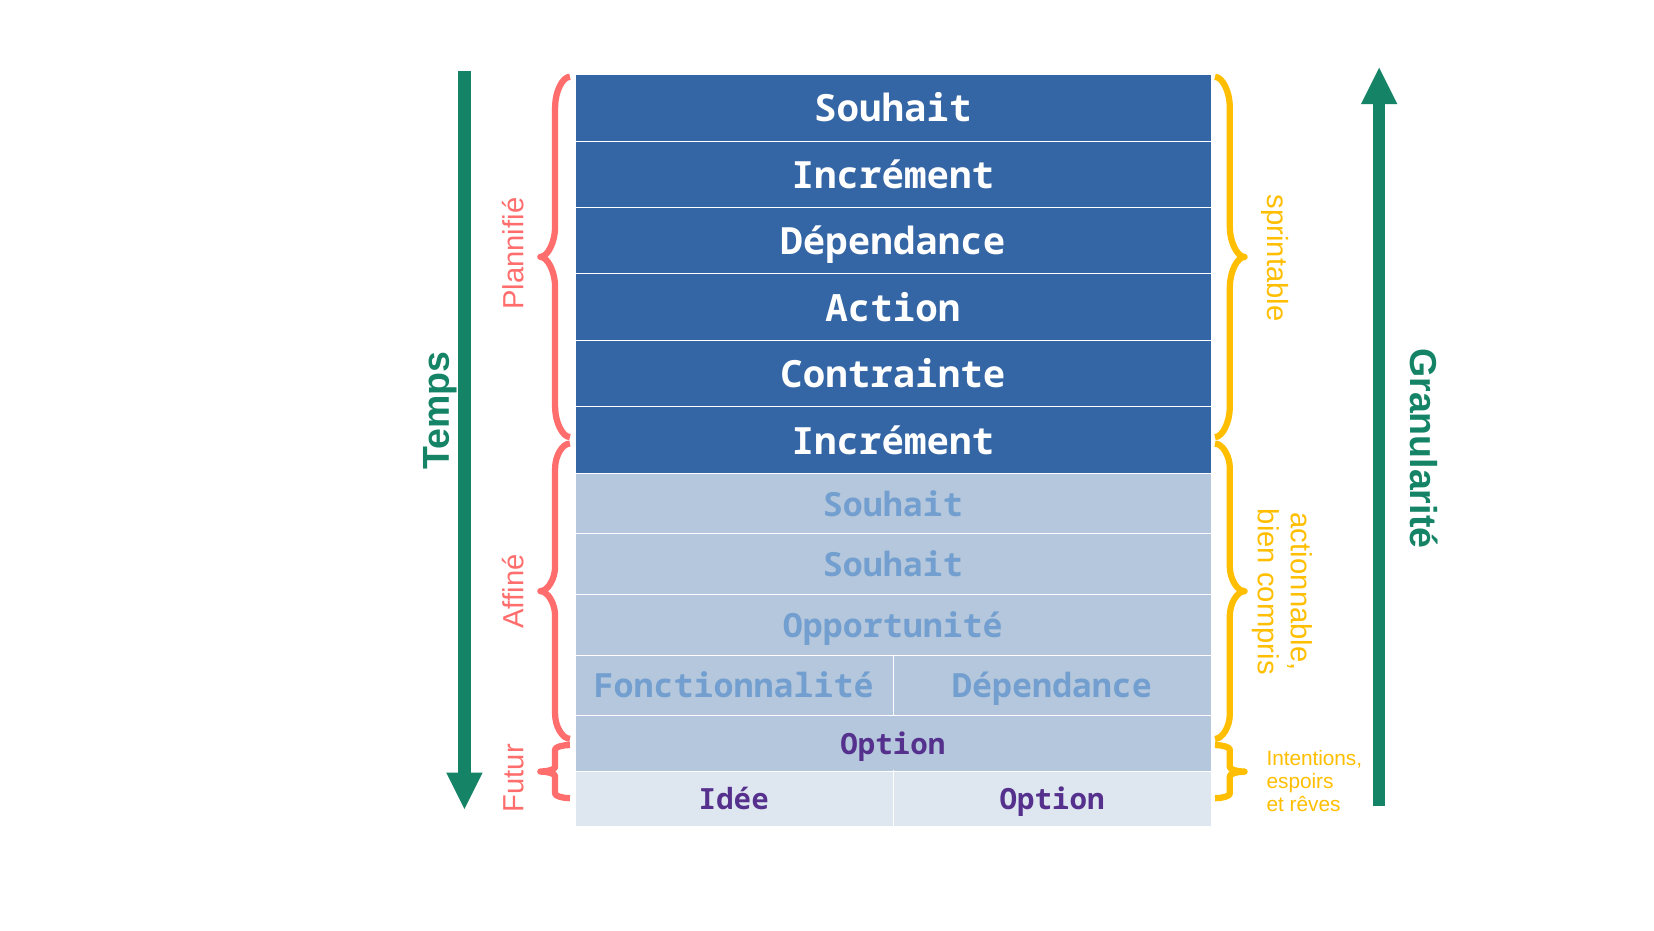

| Souhait | |
| --- | --- |
| Incrément | |
| Dépendance | |
| Action | |
| Contrainte | |
| Incrément | |
| Souhait | |
| Souhait | |
| Opportunité | |
| Fonctionnalité | Dépendance |
| Option | |
| Idée | Option |
sprintable
Plannifié
Temps
Granularité
Affiné
actionnable,
bien compris
Futur
Intentions,
espoirs
et rêves